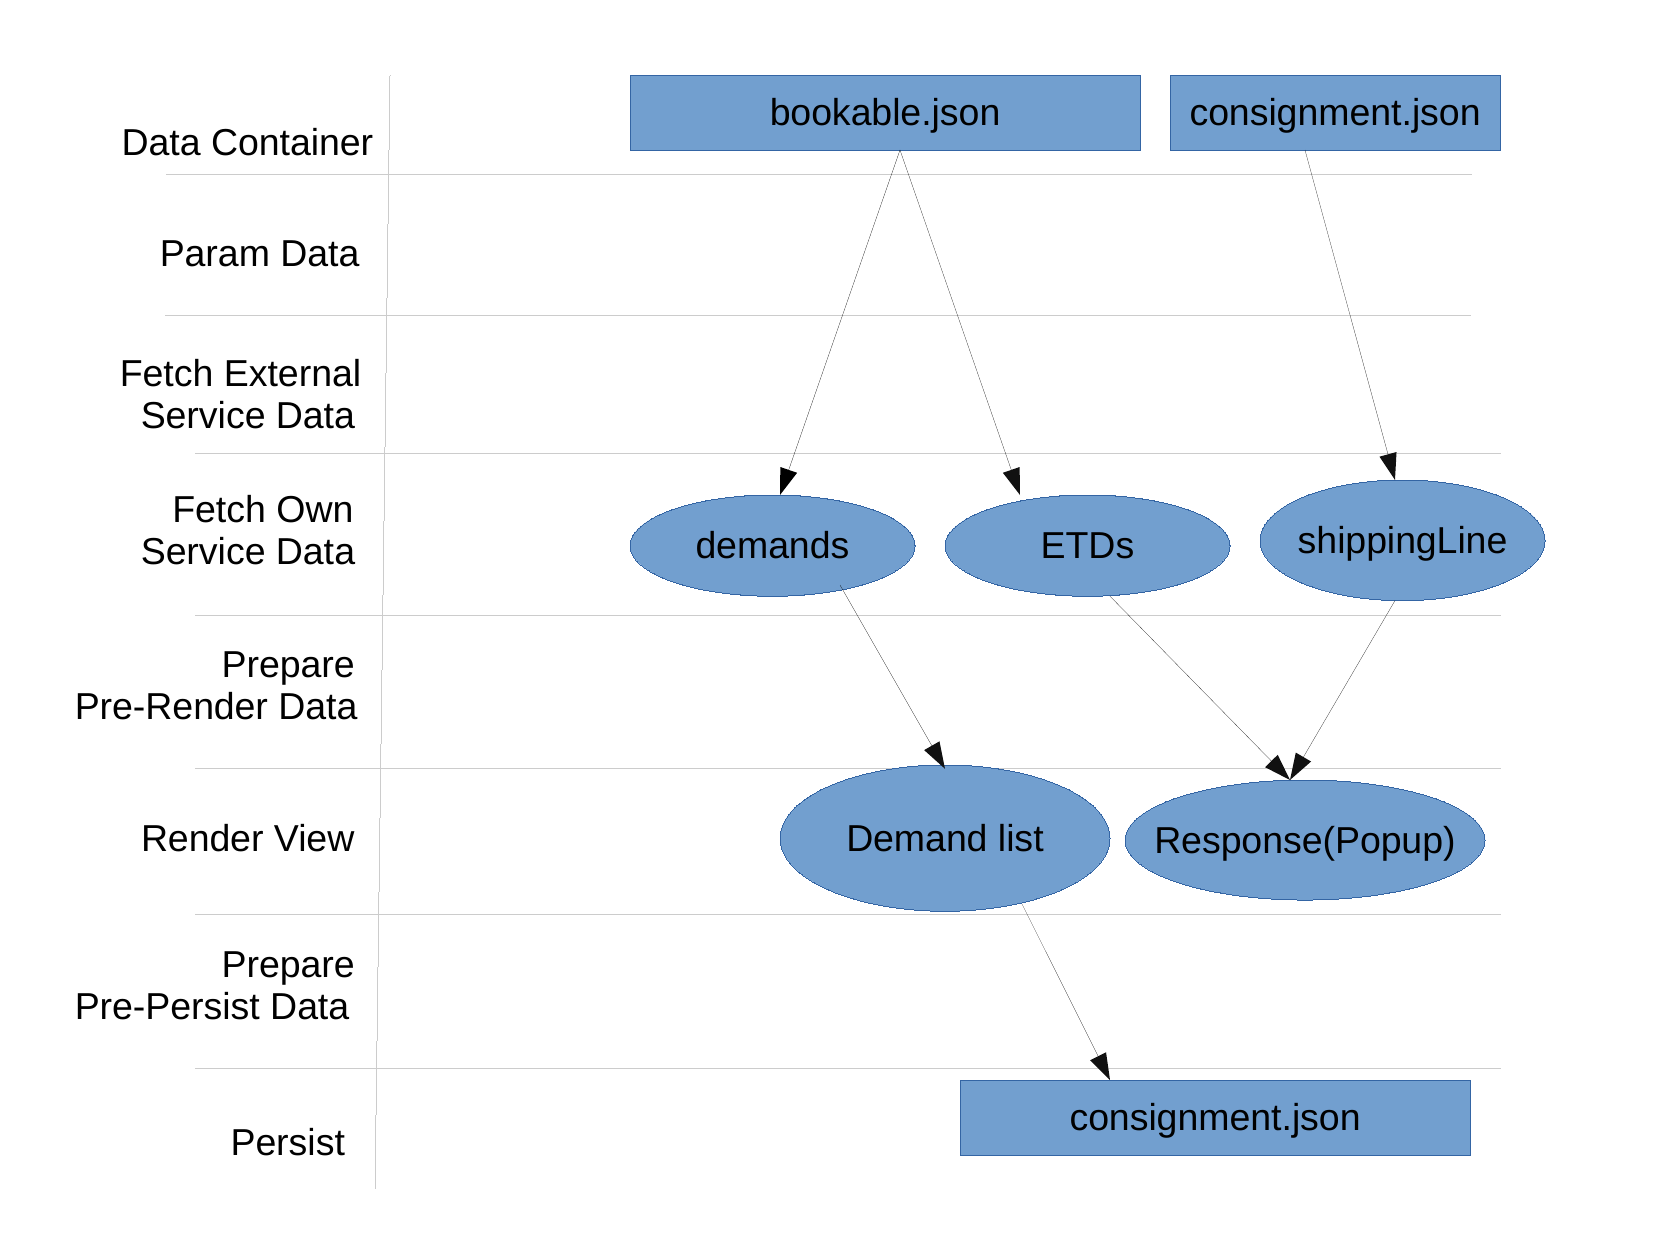

bookable.json
consignment.json
 Data Container
Param Data
Fetch External
 Service Data
shippingLine
 Fetch Own
 Service Data
demands
ETDs
 Prepare
Pre-Render Data
Demand list
Response(Popup)
Render View
 Prepare
Pre-Persist Data
consignment.json
Persist